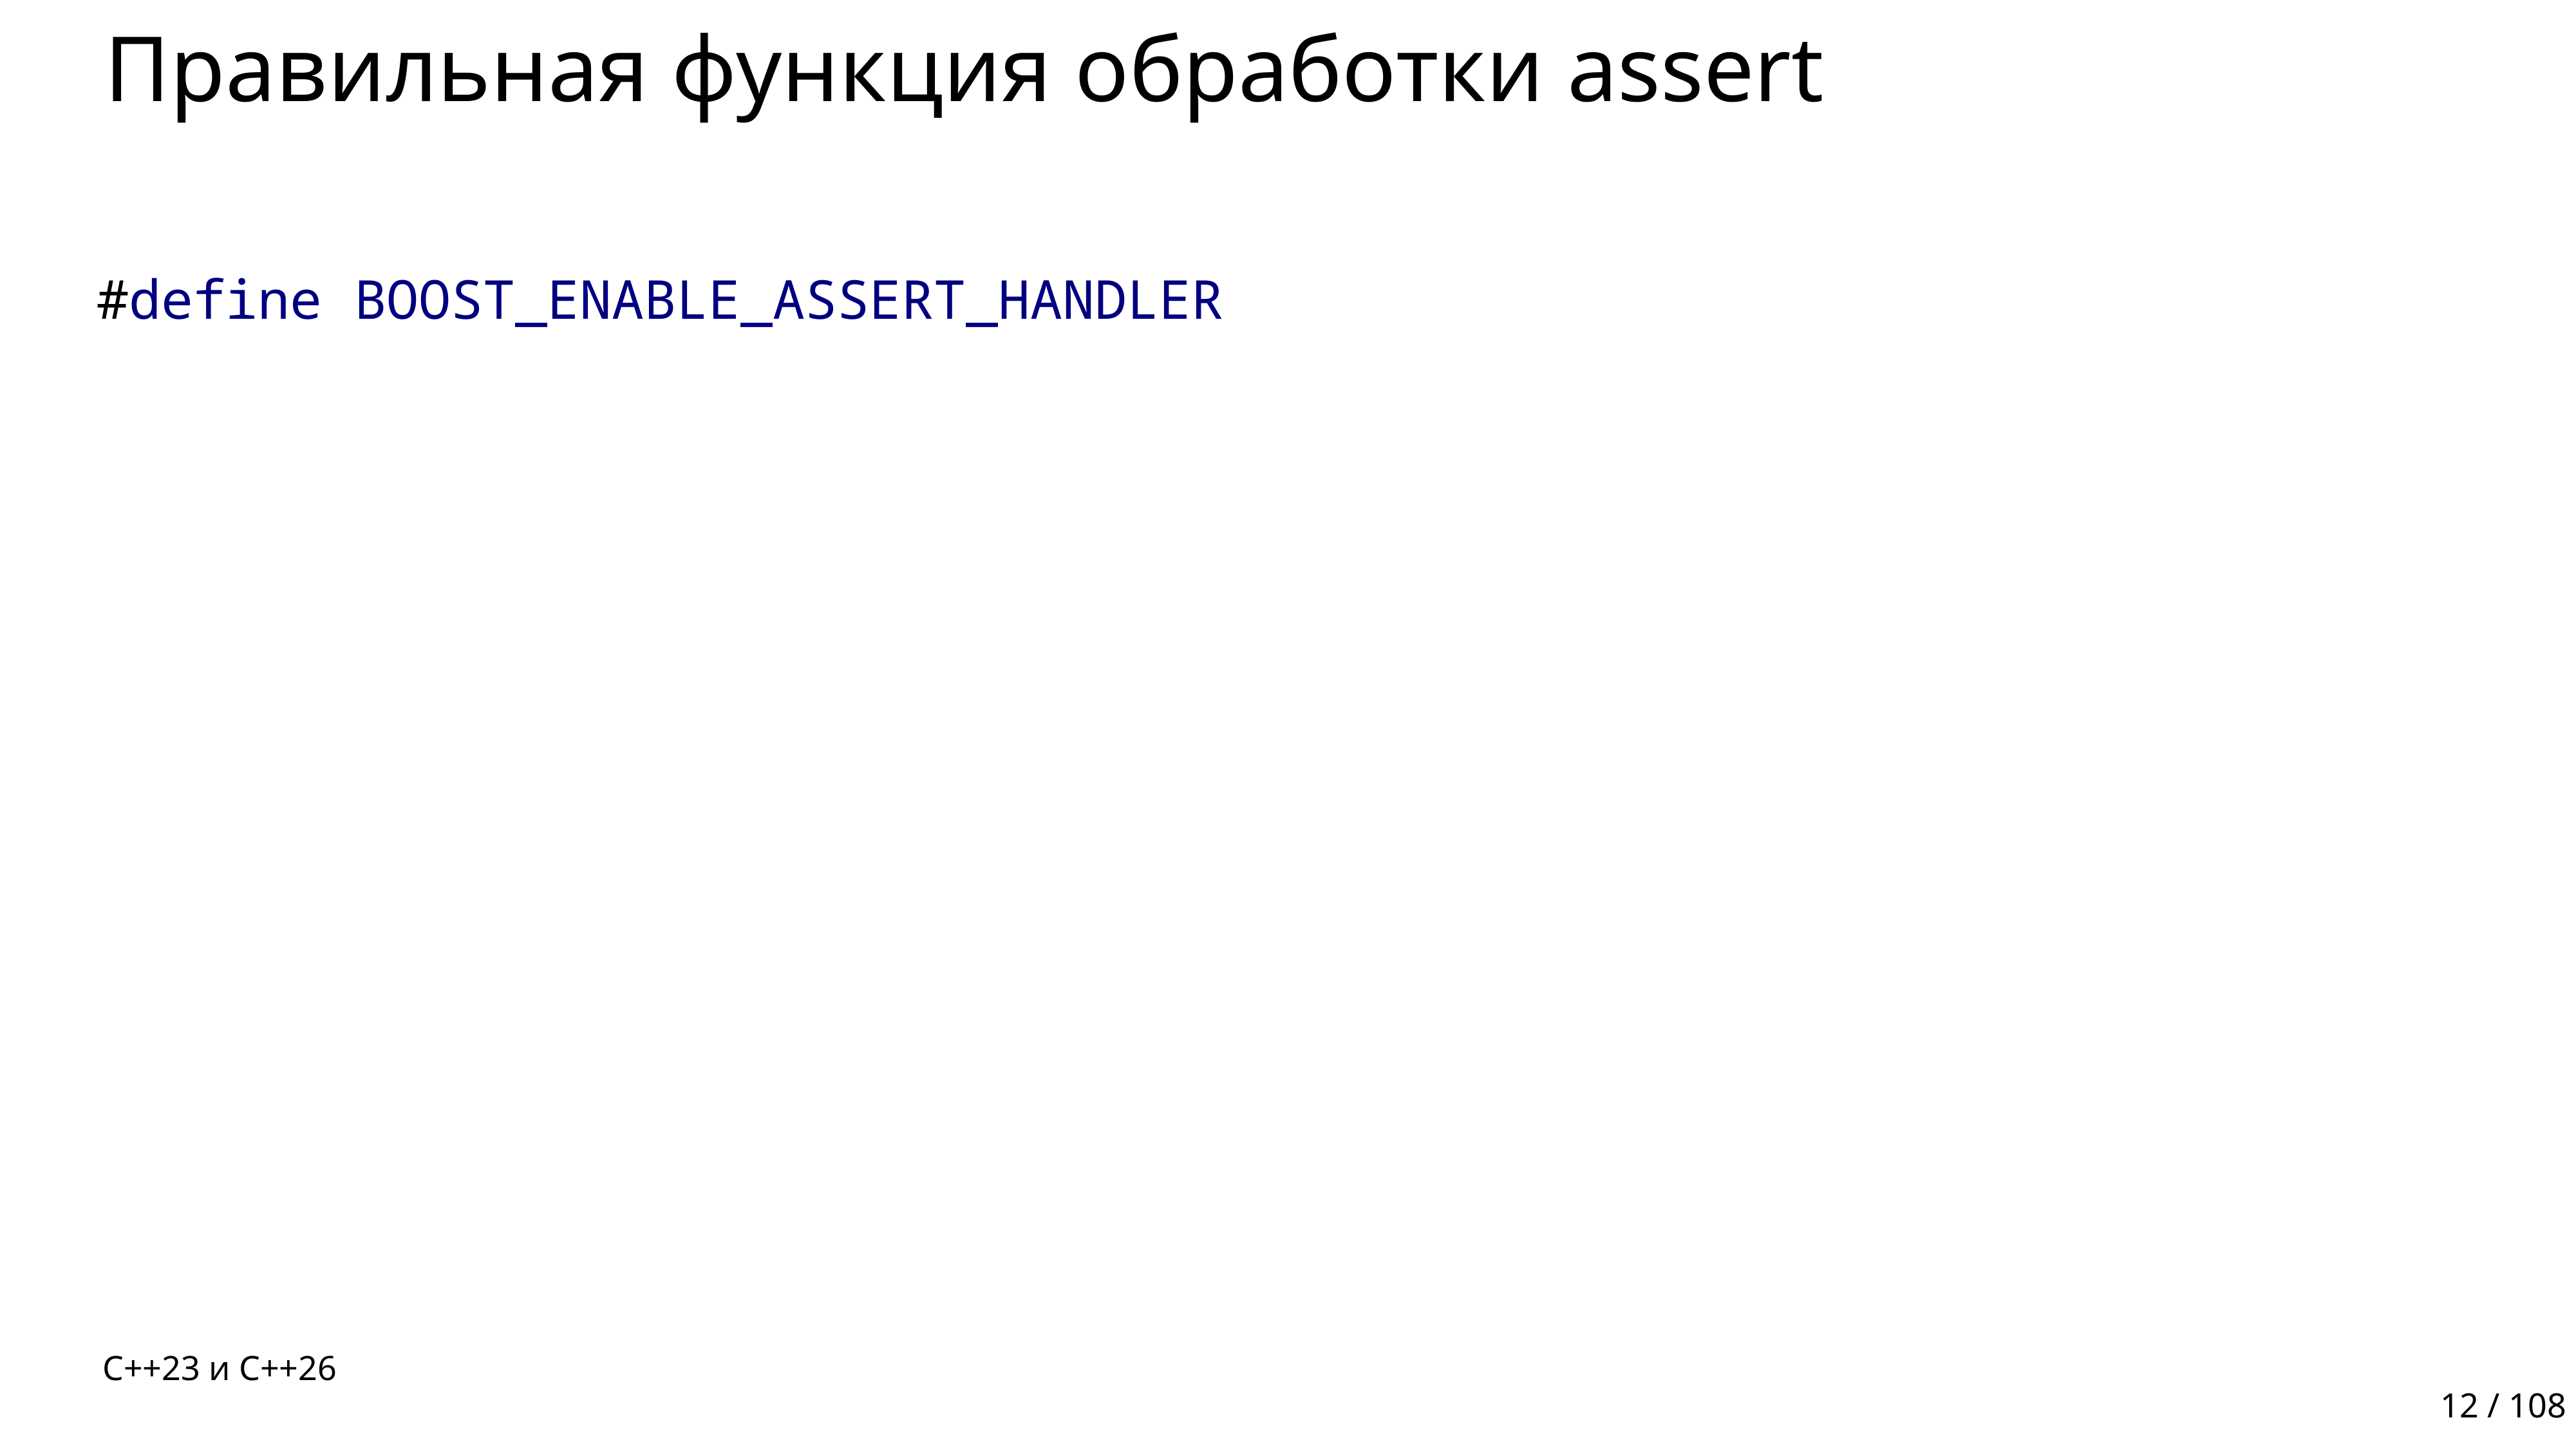

# Правильная функция обработки assert
#define BOOST_ENABLE_ASSERT_HANDLER
C++23 и C++26